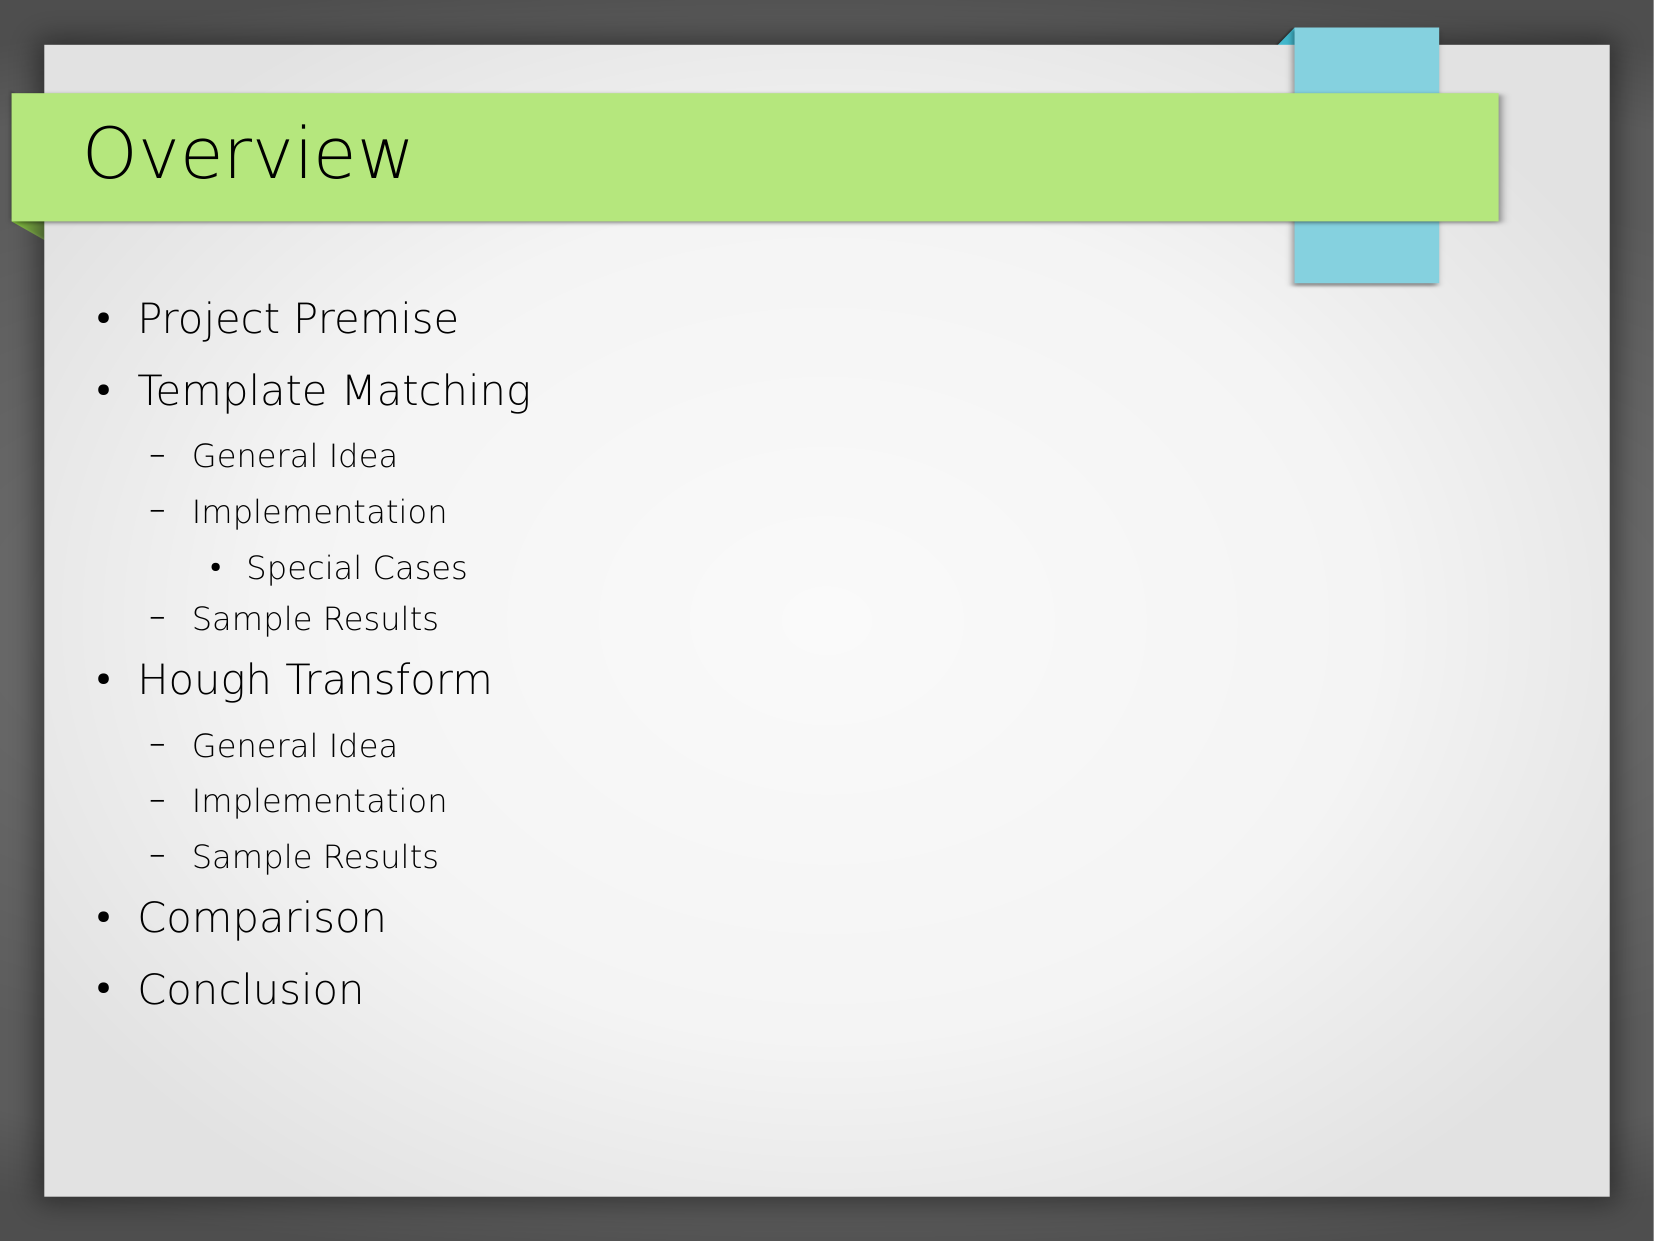

# Overview
Project Premise
Template Matching
General Idea
Implementation
Special Cases
Sample Results
Hough Transform
General Idea
Implementation
Sample Results
Comparison
Conclusion